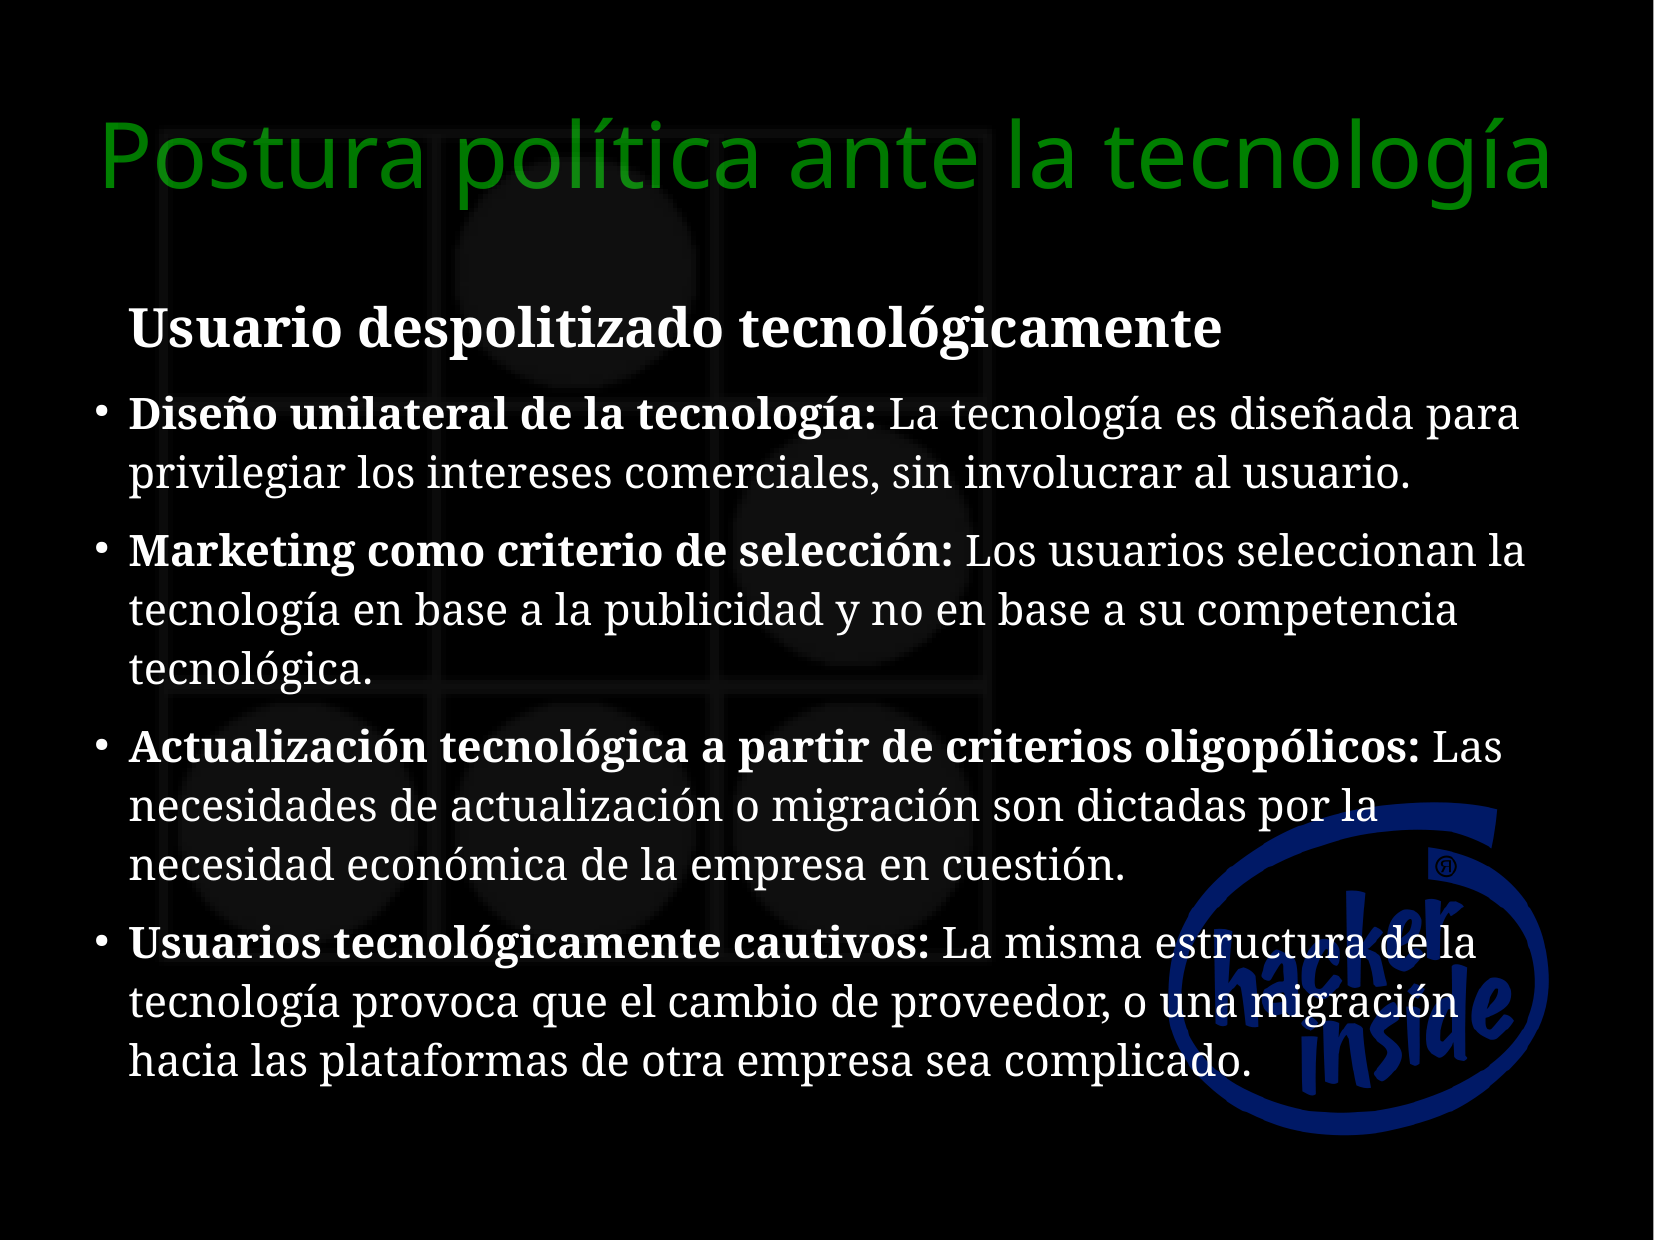

# Postura política ante la tecnología
Usuario despolitizado tecnológicamente
Diseño unilateral de la tecnología: La tecnología es diseñada para privilegiar los intereses comerciales, sin involucrar al usuario.
Marketing como criterio de selección: Los usuarios seleccionan la tecnología en base a la publicidad y no en base a su competencia tecnológica.
Actualización tecnológica a partir de criterios oligopólicos: Las necesidades de actualización o migración son dictadas por la necesidad económica de la empresa en cuestión.
Usuarios tecnológicamente cautivos: La misma estructura de la tecnología provoca que el cambio de proveedor, o una migración hacia las plataformas de otra empresa sea complicado.